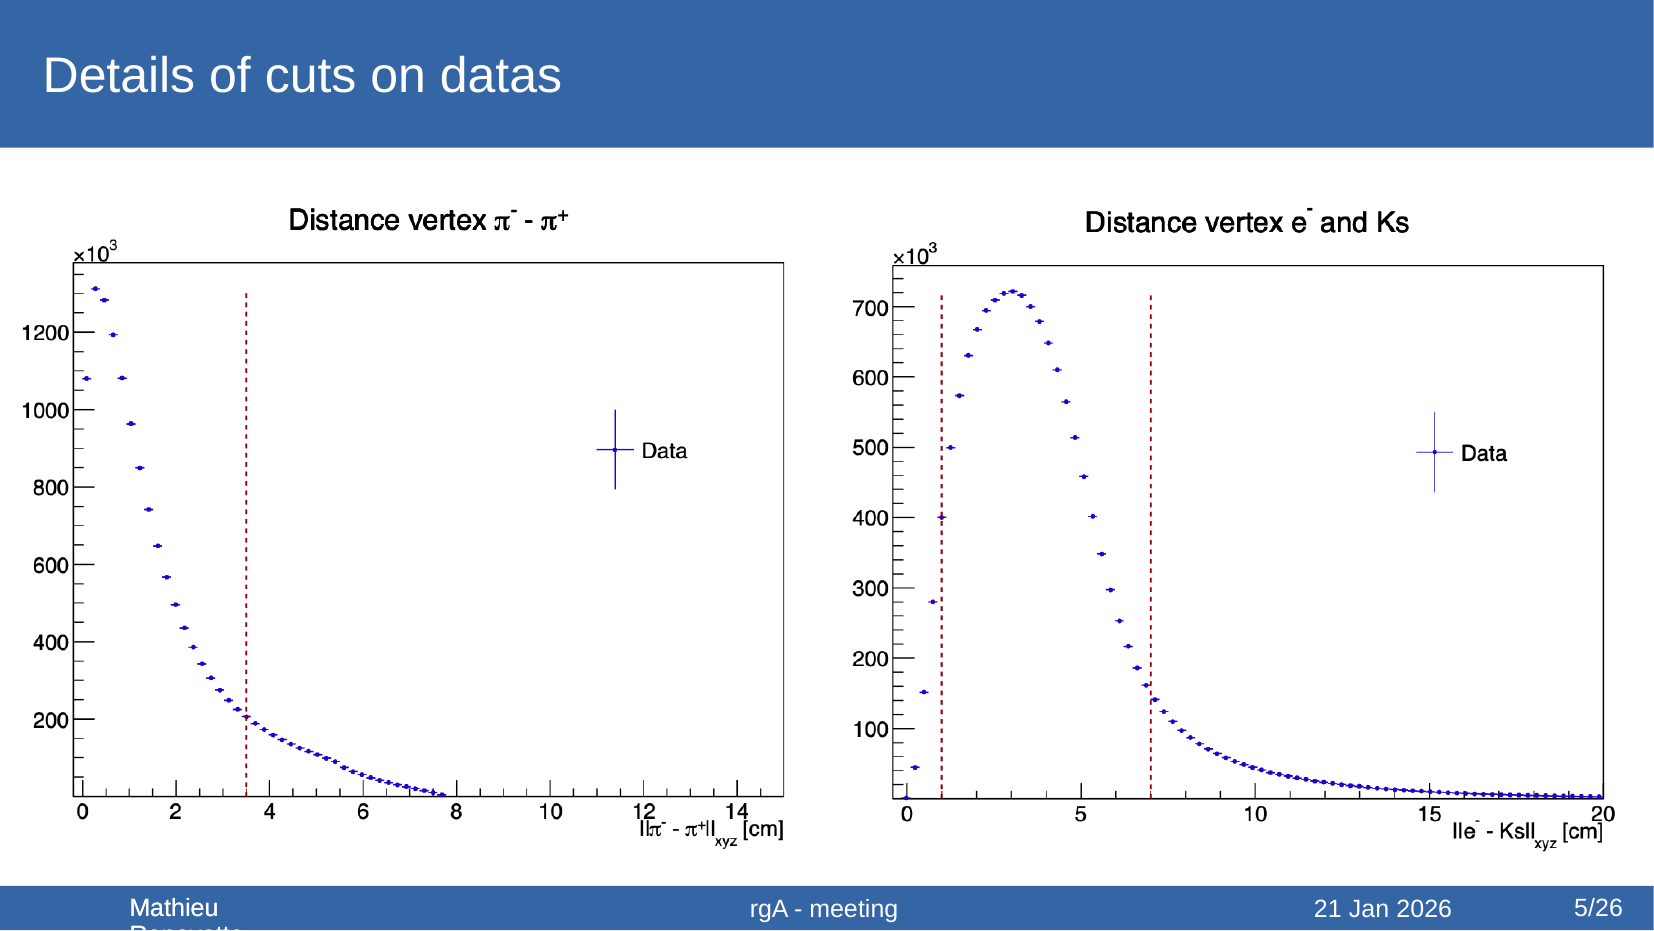

Details of cuts on datas
Mathieu Ronayette
5/26
Mathieu Ronayette
rgA - meeting
21 Jan 2026